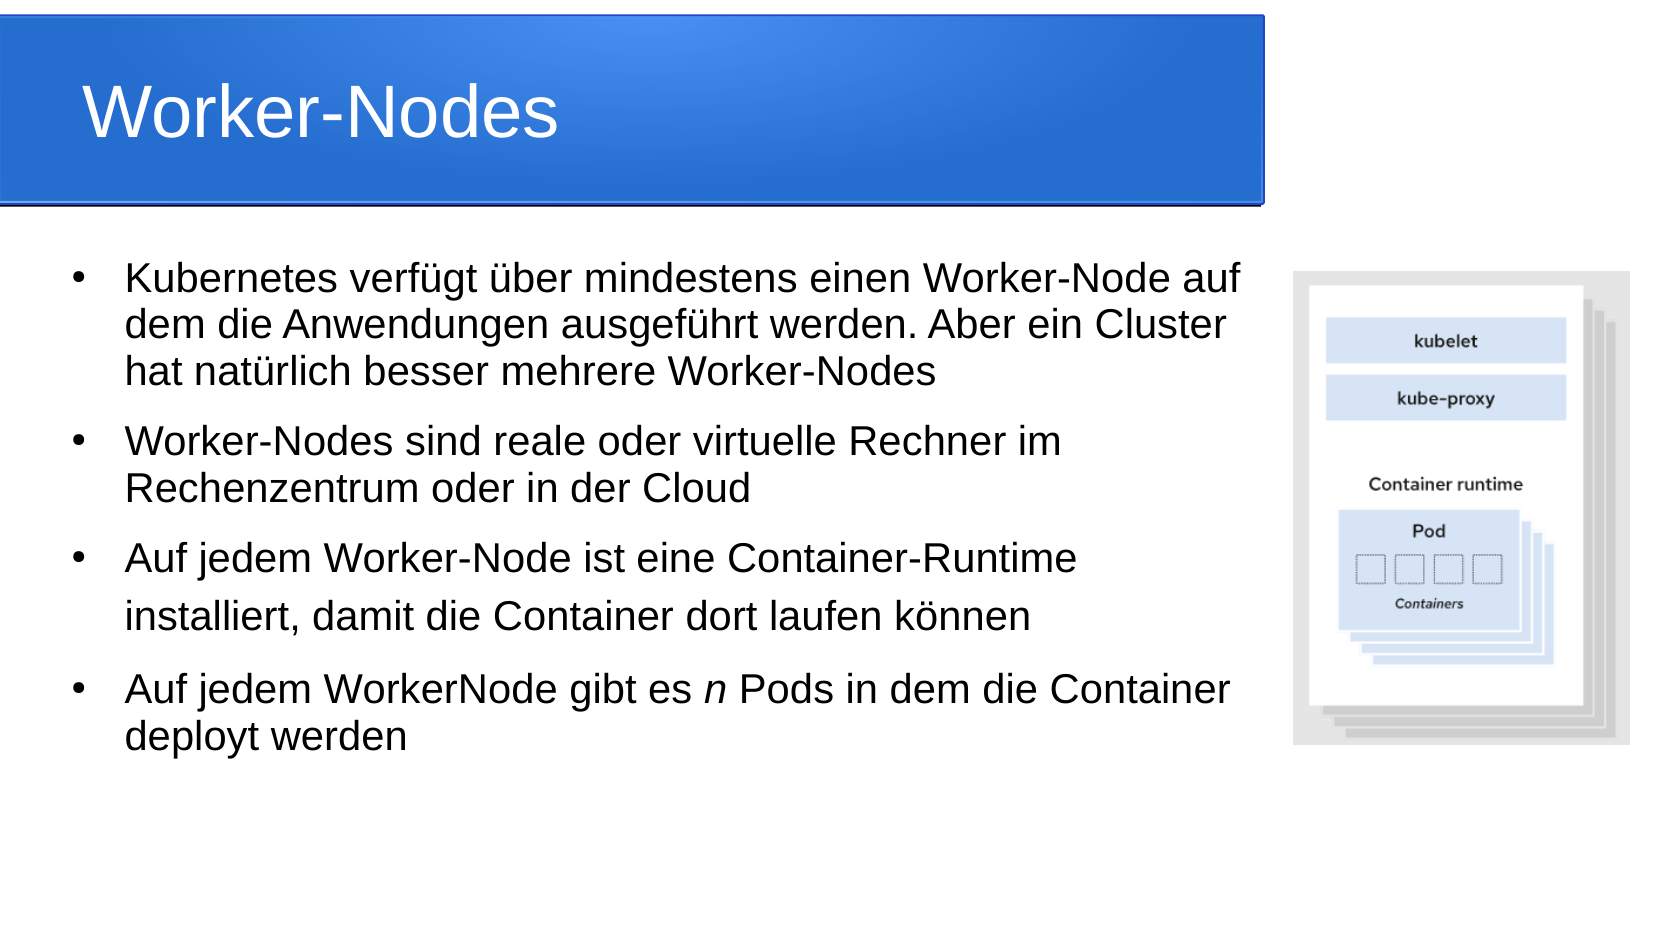

# Worker-Nodes
Kubernetes verfügt über mindestens einen Worker-Node auf dem die Anwendungen ausgeführt werden. Aber ein Cluster hat natürlich besser mehrere Worker-Nodes
Worker-Nodes sind reale oder virtuelle Rechner im Rechenzentrum oder in der Cloud
Auf jedem Worker-Node ist eine Container-Runtime installiert, damit die Container dort laufen können
Auf jedem WorkerNode gibt es n Pods in dem die Container deployt werden